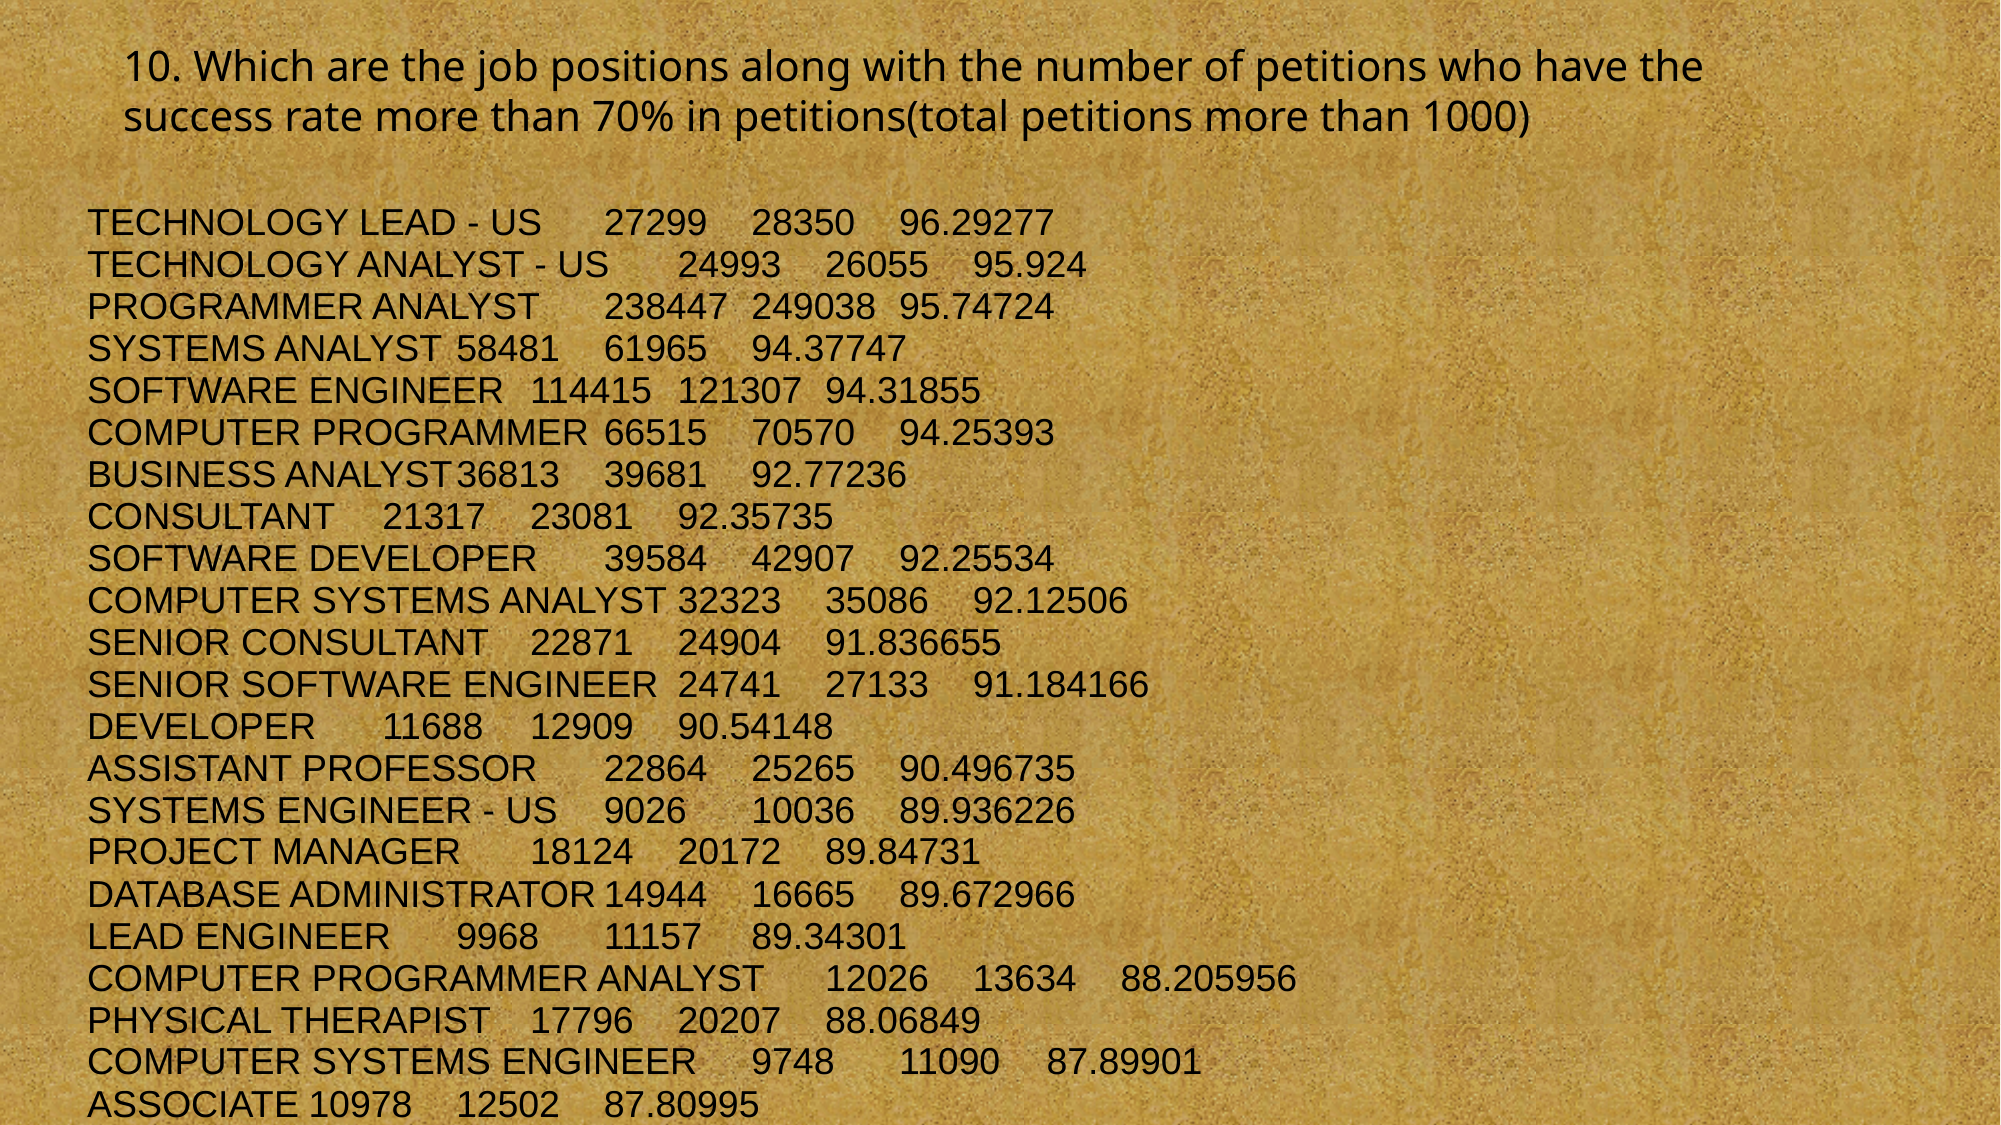

# 10. Which are the job positions along with the number of petitions who have the success rate more than 70% in petitions(total petitions more than 1000)
TECHNOLOGY LEAD - US	27299	28350	96.29277
TECHNOLOGY ANALYST - US	24993	26055	95.924
PROGRAMMER ANALYST	238447	249038	95.74724
SYSTEMS ANALYST	58481	61965	94.37747
SOFTWARE ENGINEER	114415	121307	94.31855
COMPUTER PROGRAMMER	66515	70570	94.25393
BUSINESS ANALYST	36813	39681	92.77236
CONSULTANT	21317	23081	92.35735
SOFTWARE DEVELOPER	39584	42907	92.25534
COMPUTER SYSTEMS ANALYST	32323	35086	92.12506
SENIOR CONSULTANT	22871	24904	91.836655
SENIOR SOFTWARE ENGINEER	24741	27133	91.184166
DEVELOPER	11688	12909	90.54148
ASSISTANT PROFESSOR	22864	25265	90.496735
SYSTEMS ENGINEER - US	9026	10036	89.936226
PROJECT MANAGER	18124	20172	89.84731
DATABASE ADMINISTRATOR	14944	16665	89.672966
LEAD ENGINEER	9968	11157	89.34301
COMPUTER PROGRAMMER ANALYST	12026	13634	88.205956
PHYSICAL THERAPIST	17796	20207	88.06849
COMPUTER SYSTEMS ENGINEER	9748	11090	87.89901
ASSOCIATE	10978	12502	87.80995